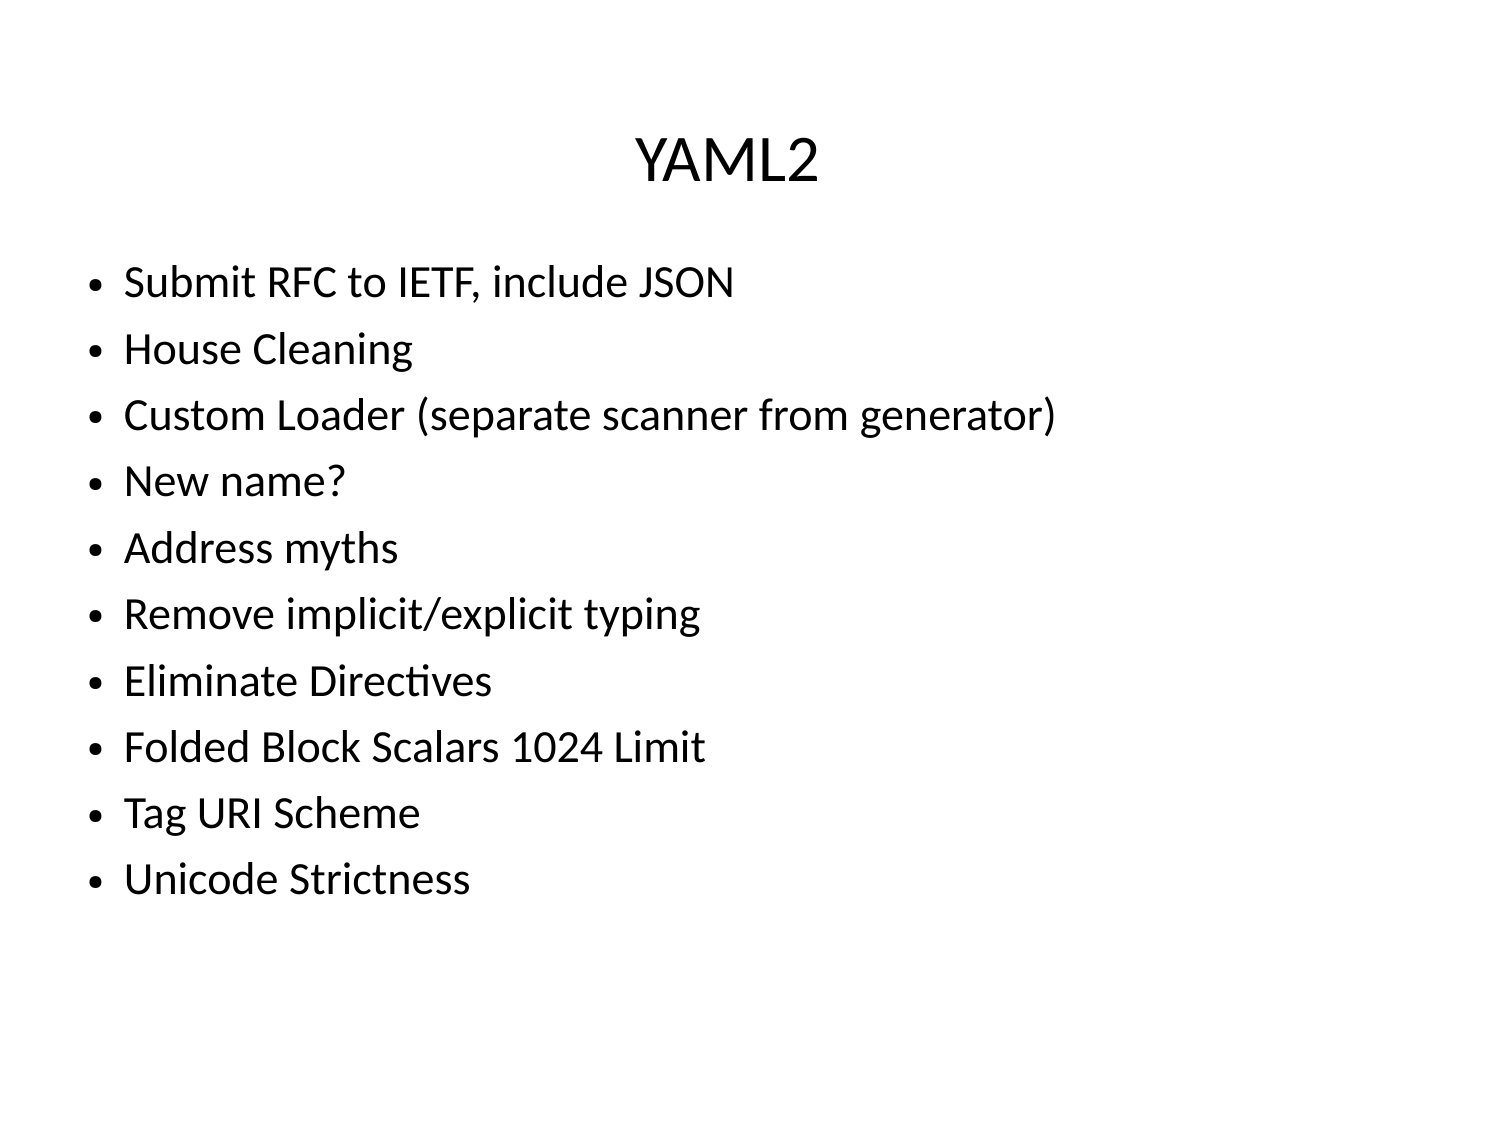

# YAML2
Submit RFC to IETF, include JSON
House Cleaning
Custom Loader (separate scanner from generator)
New name?
Address myths
Remove implicit/explicit typing
Eliminate Directives
Folded Block Scalars 1024 Limit
Tag URI Scheme
Unicode Strictness